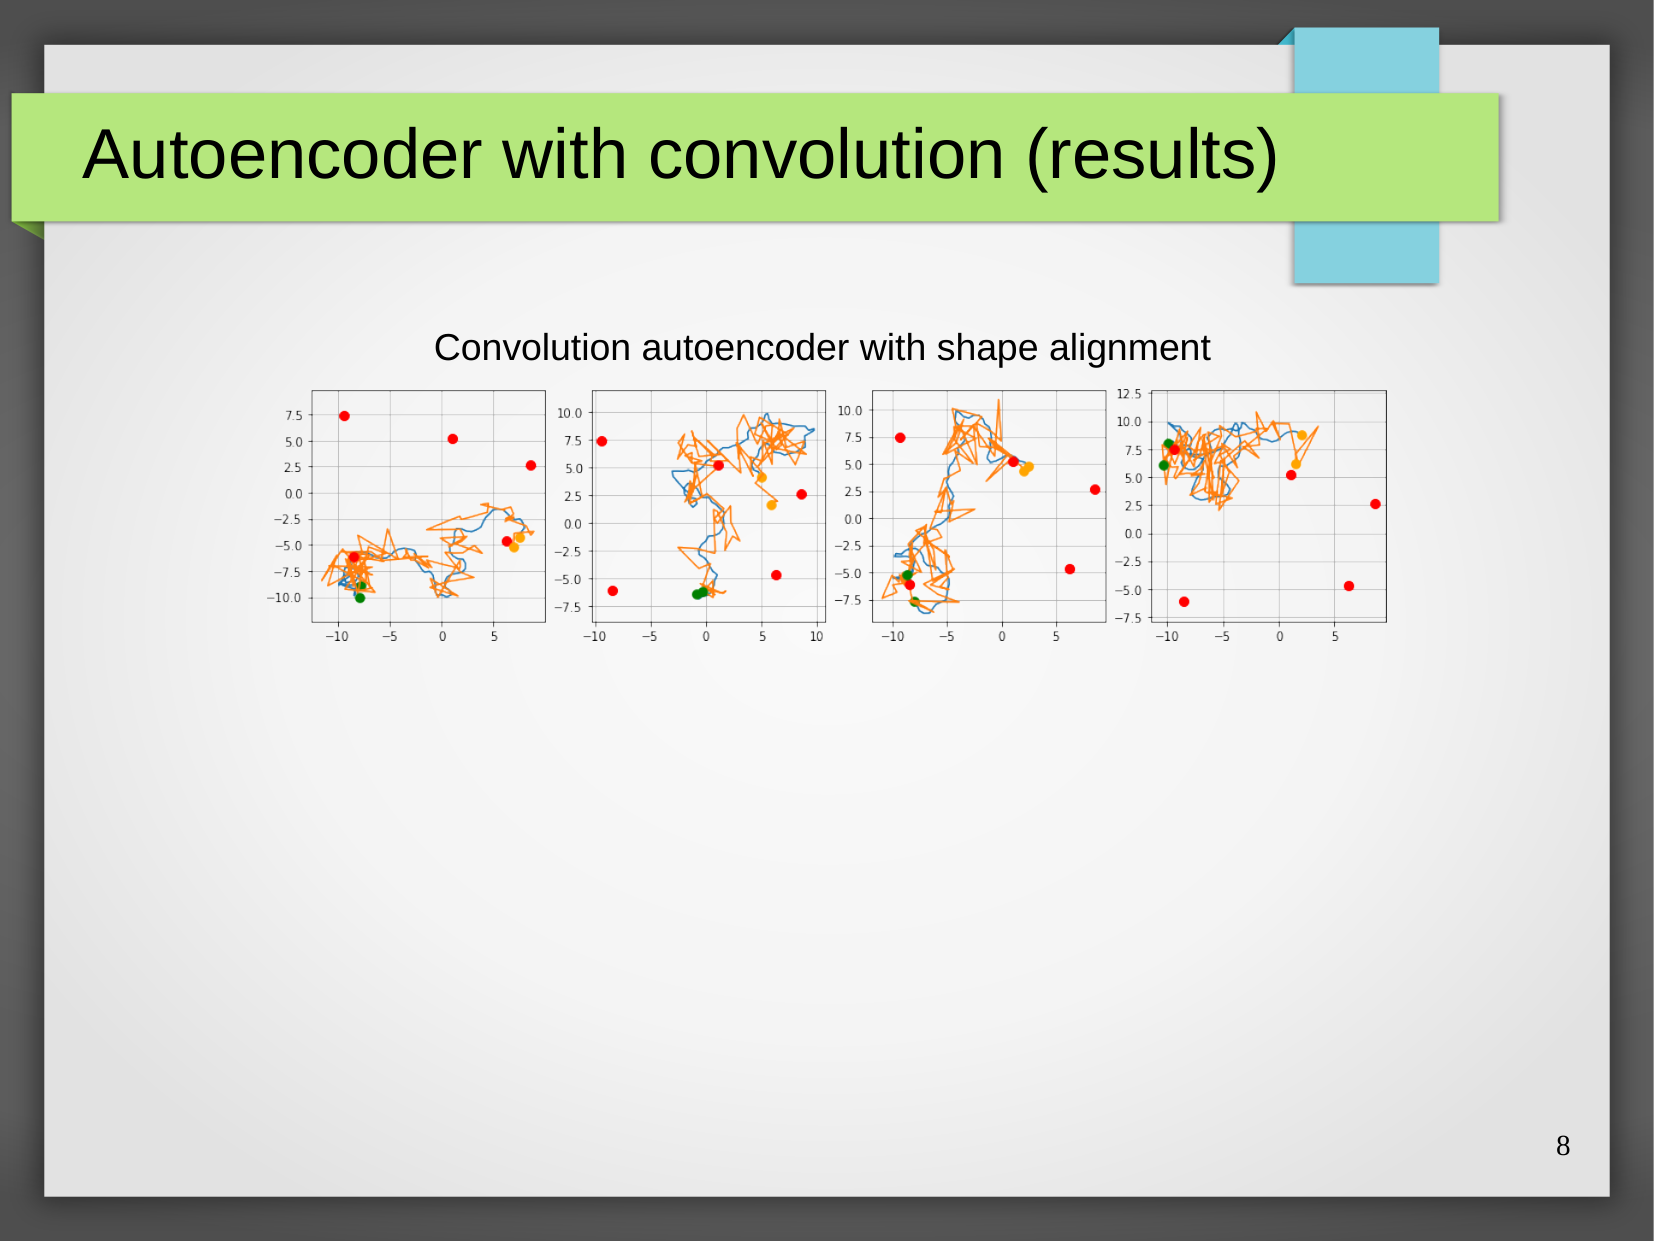

# Autoencoder with convolution (results)
Convolution autoencoder with shape alignment
8